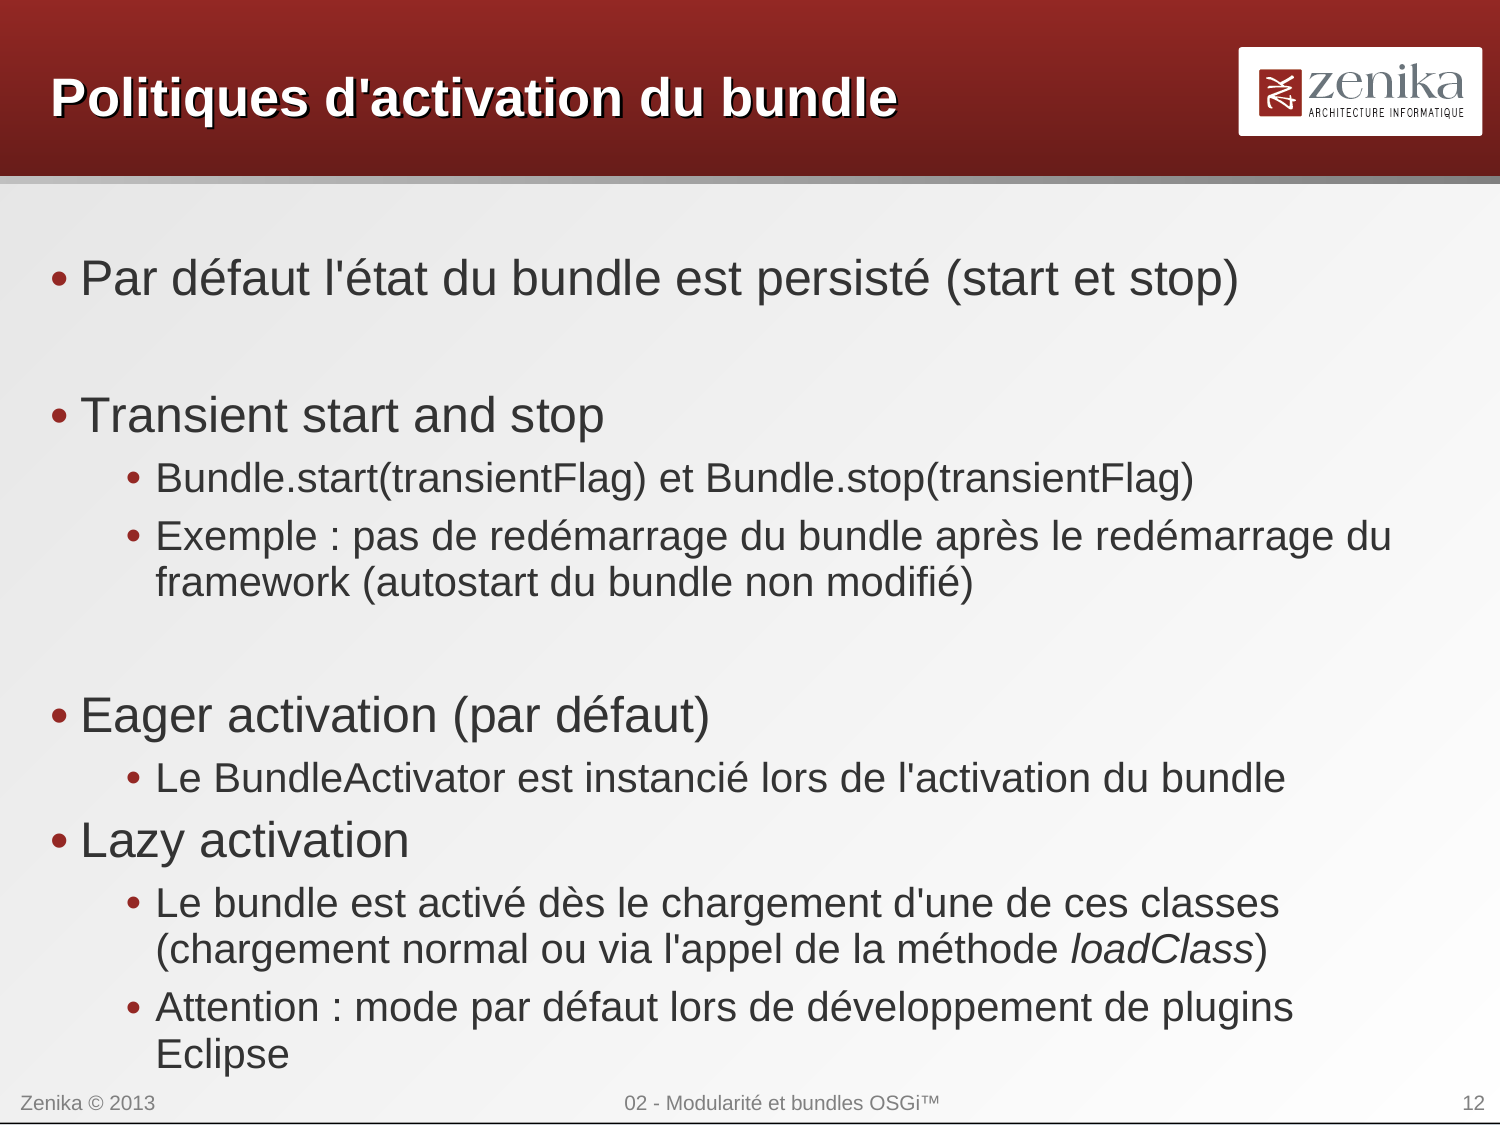

# Politiques d'activation du bundle
Par défaut l'état du bundle est persisté (start et stop)
Transient start and stop
Bundle.start(transientFlag) et Bundle.stop(transientFlag)
Exemple : pas de redémarrage du bundle après le redémarrage du framework (autostart du bundle non modifié)
Eager activation (par défaut)
Le BundleActivator est instancié lors de l'activation du bundle
Lazy activation
Le bundle est activé dès le chargement d'une de ces classes (chargement normal ou via l'appel de la méthode loadClass)
Attention : mode par défaut lors de développement de plugins Eclipse